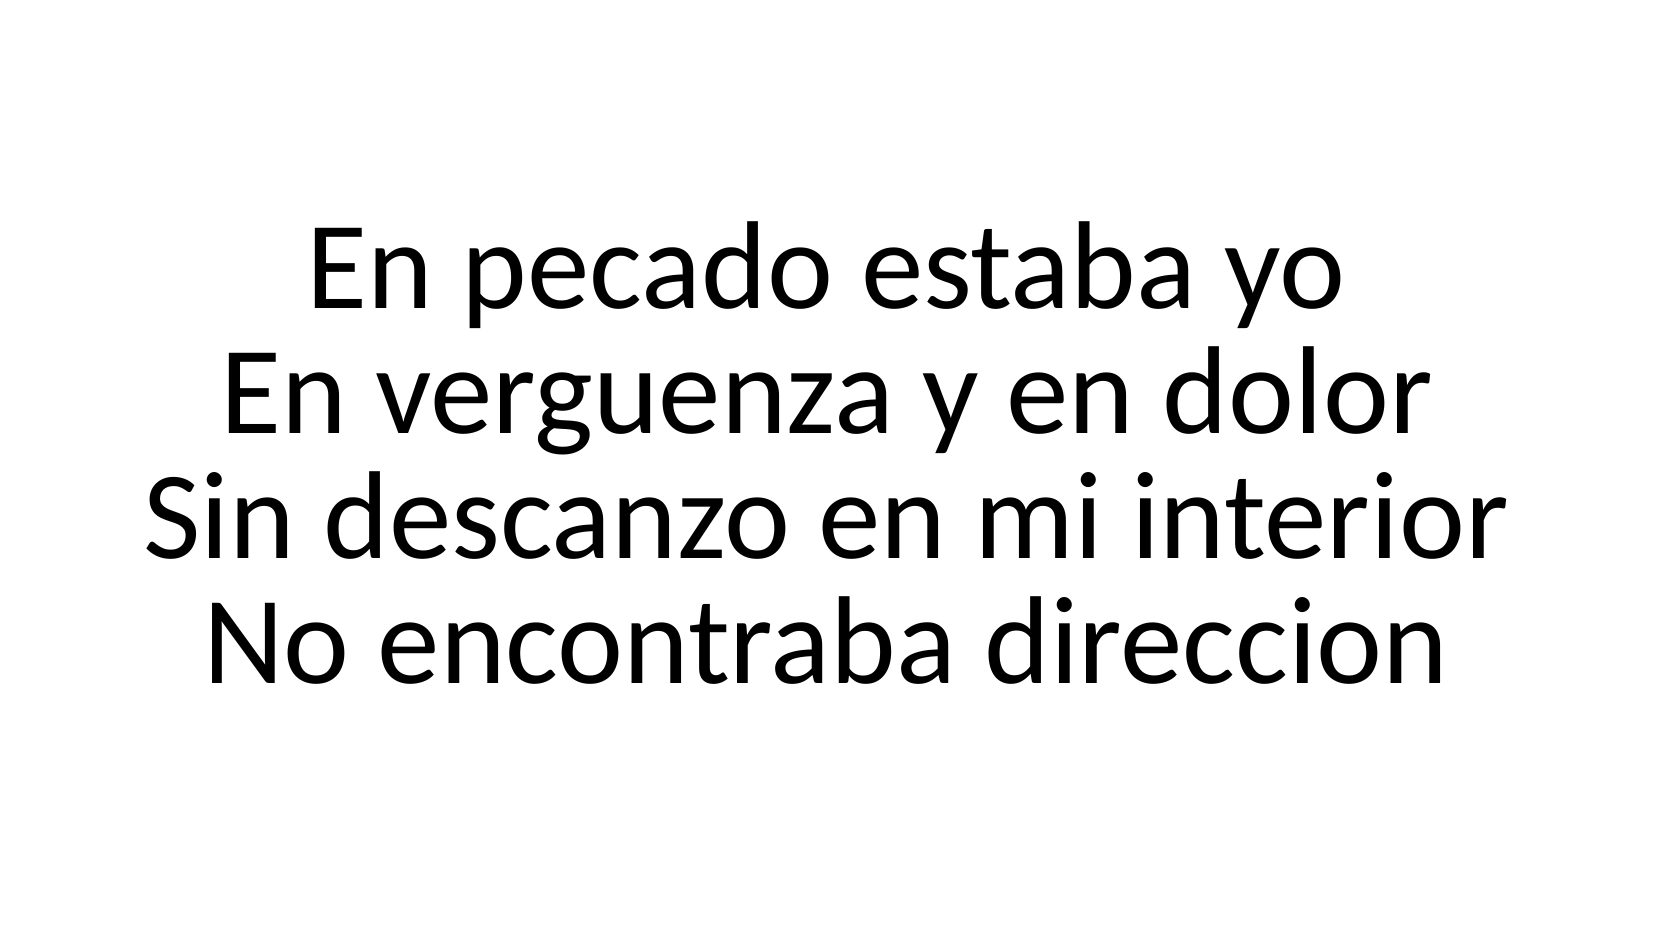

# En pecado estaba yo En verguenza y en dolor Sin descanzo en mi interior No encontraba direccion